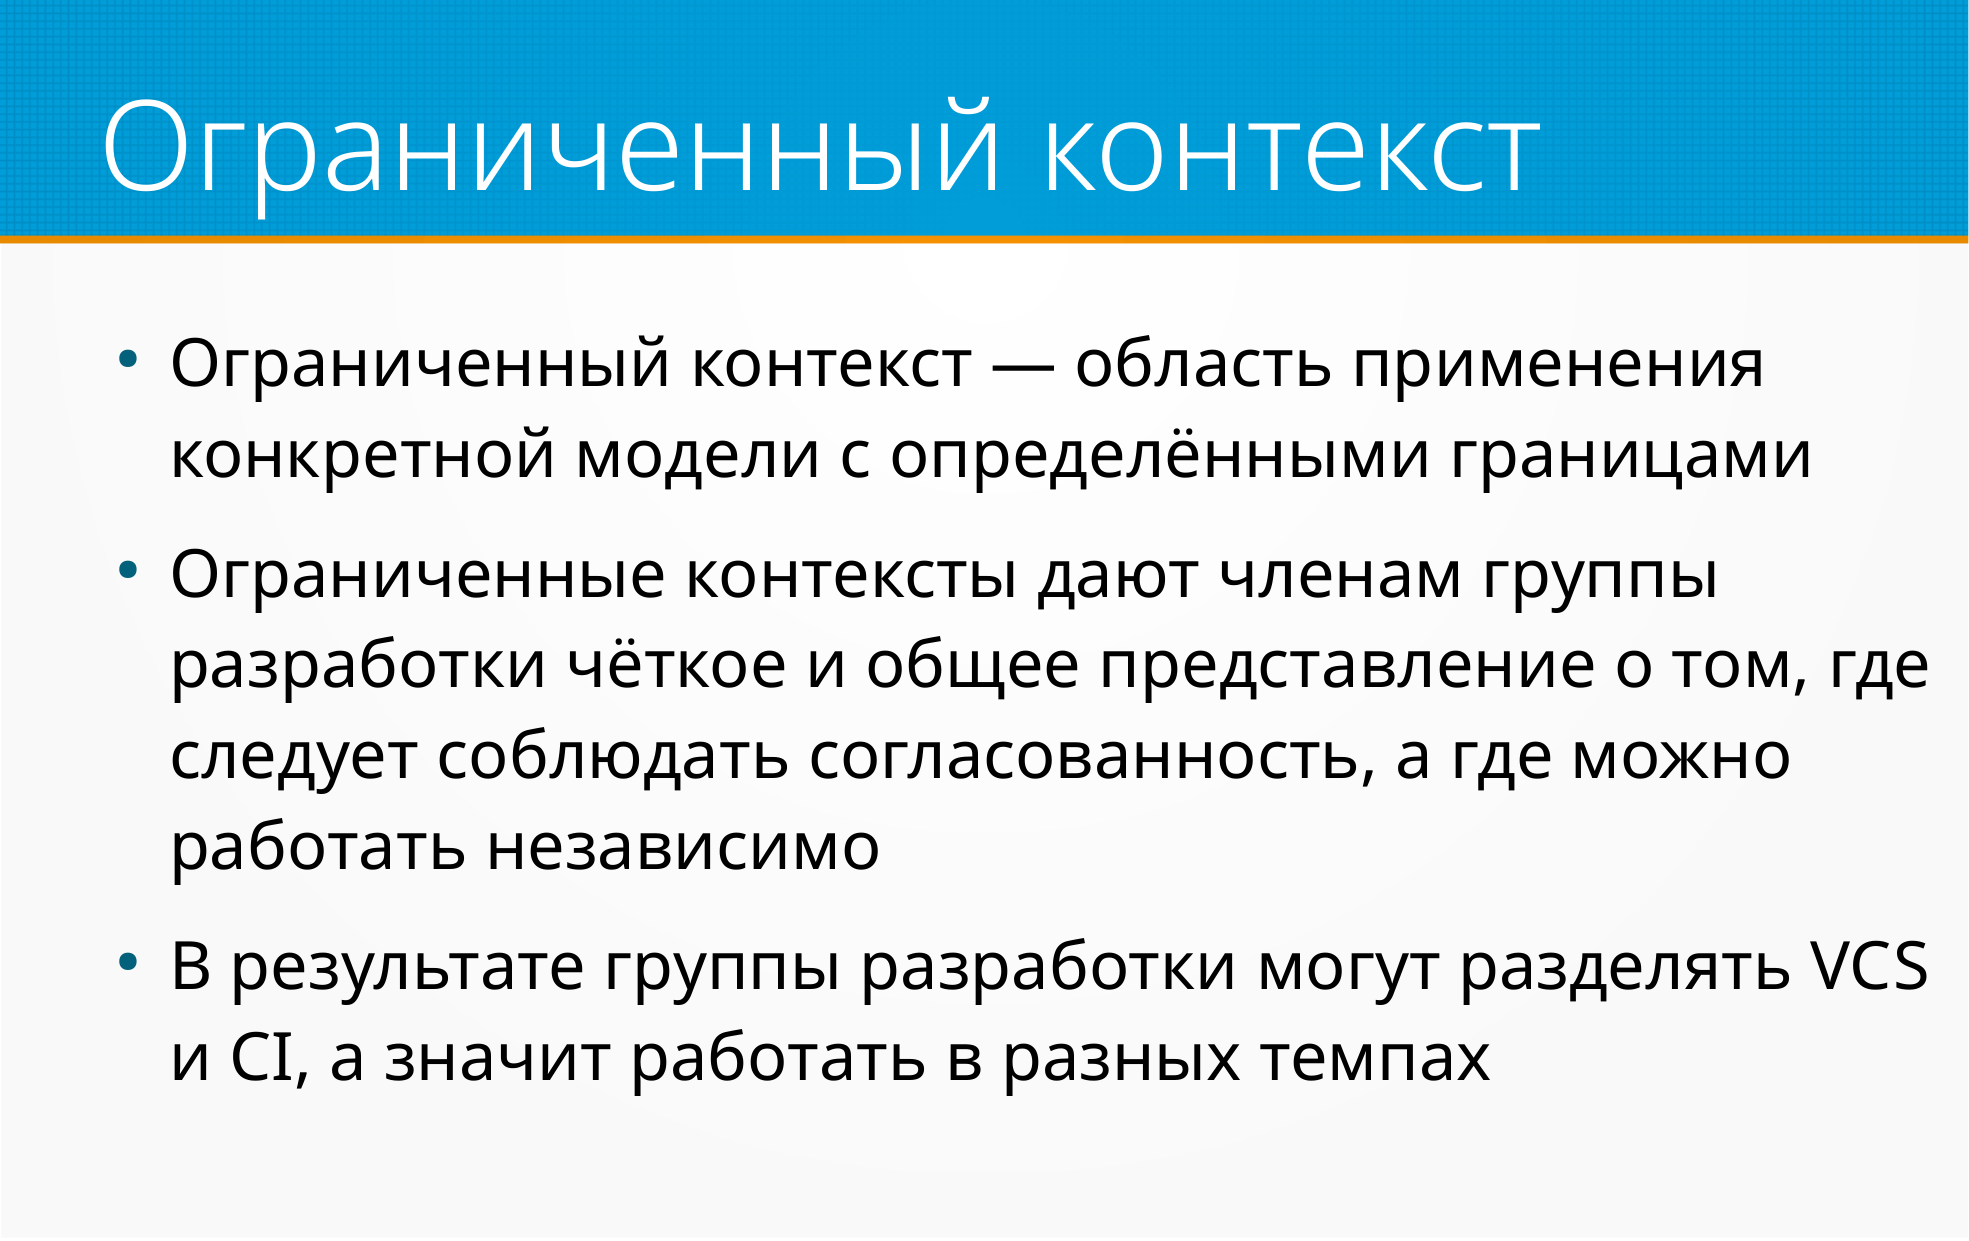

# Ограниченный контекст
Ограниченный контекст — область применения конкретной модели с определёнными границами
Ограниченные контексты дают членам группы разработки чёткое и общее представление о том, где следует соблюдать согласованность, а где можно работать независимо
В результате группы разработки могут разделять VCS и CI, а значит работать в разных темпах